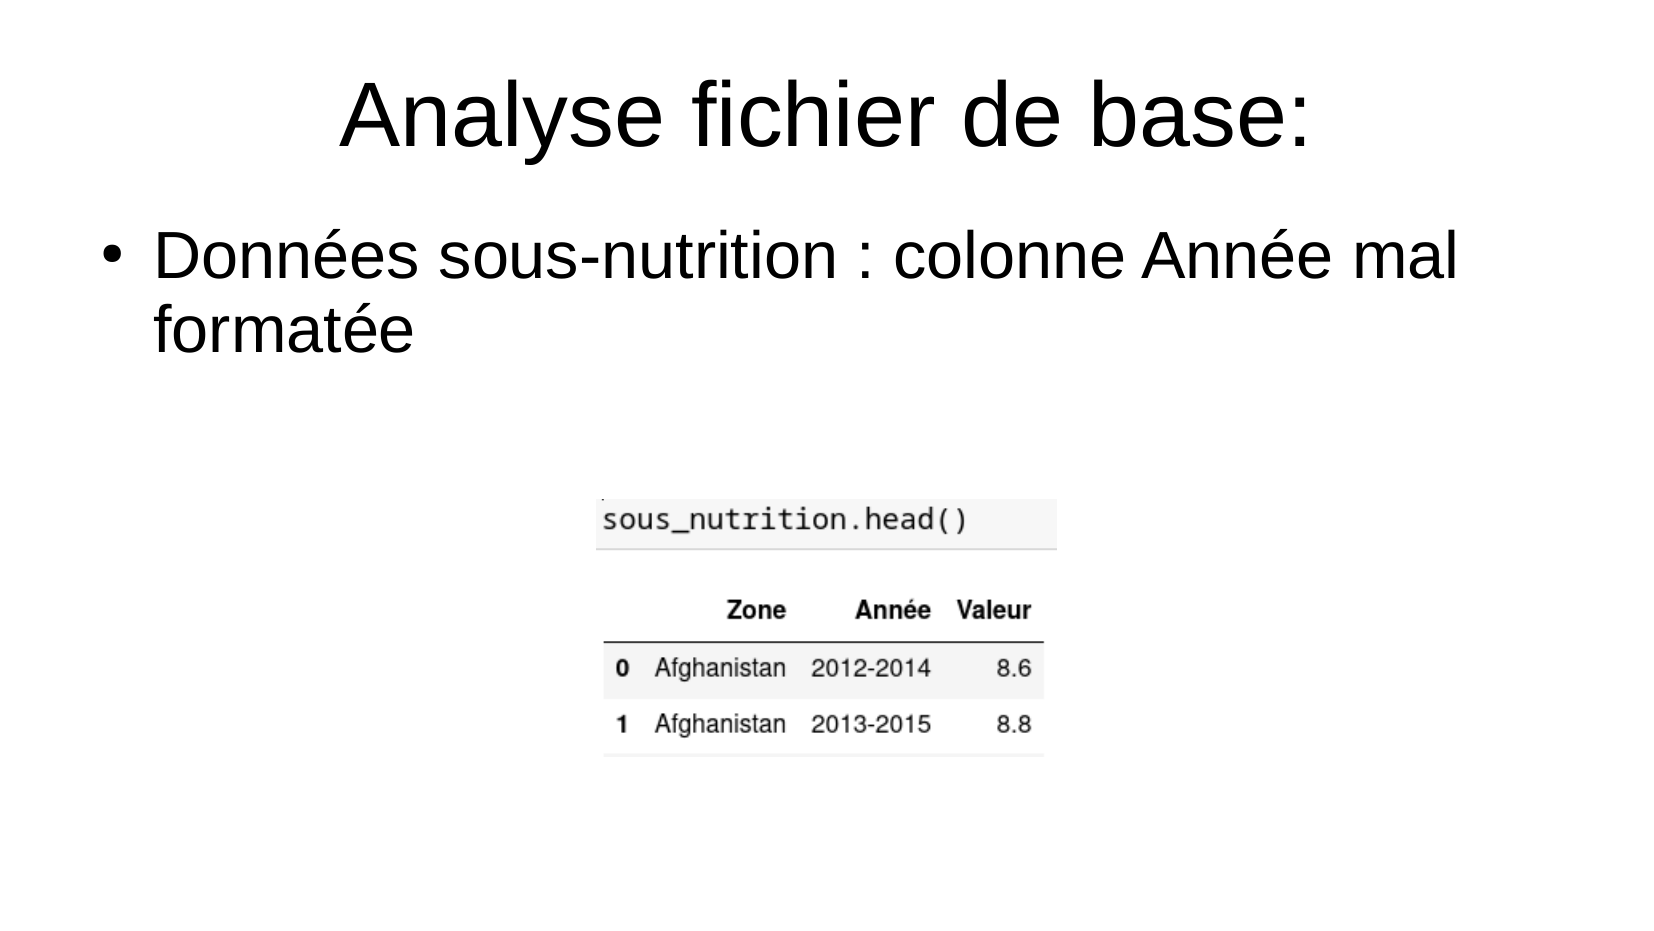

Analyse fichier de base:
# Données sous-nutrition : colonne Année mal formatée